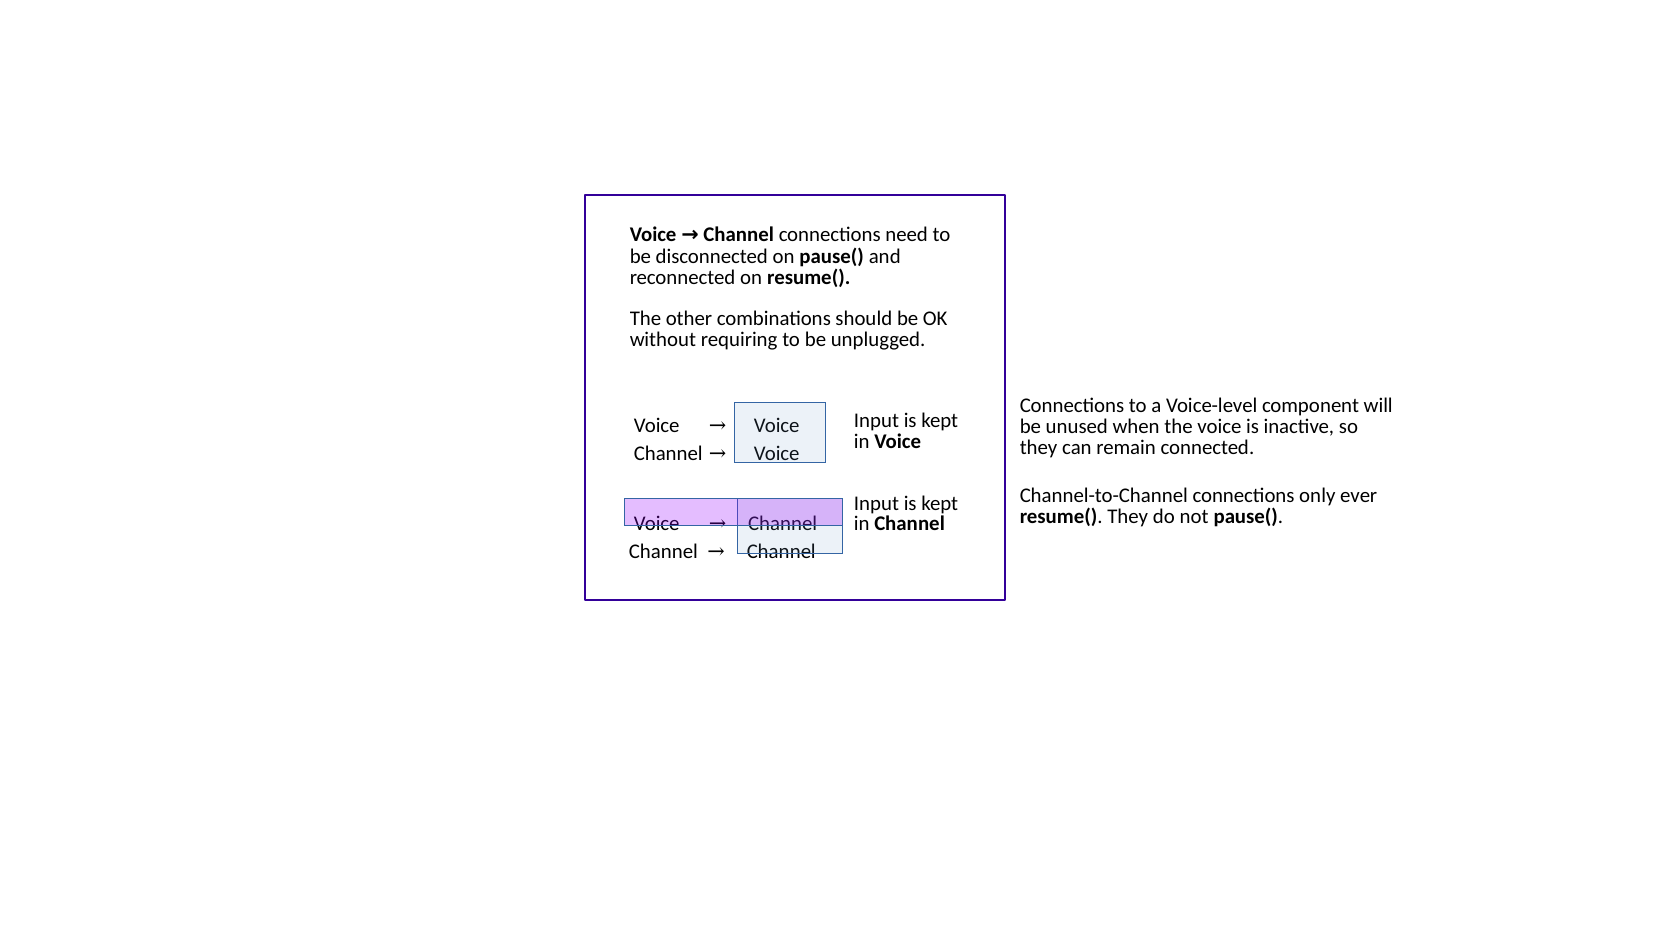

Voice → Channel connections need to be disconnected on pause() and reconnected on resume().
The other combinations should be OK without requiring to be unplugged.
Connections to a Voice-level component will be unused when the voice is inactive, so they can remain connected.
 Voice 	 → Voice
 Channel	 → Voice
 Voice 	 → Channel
Channel → Channel
Input is kept in Voice
Channel-to-Channel connections only ever resume(). They do not pause().
Input is kept in Channel